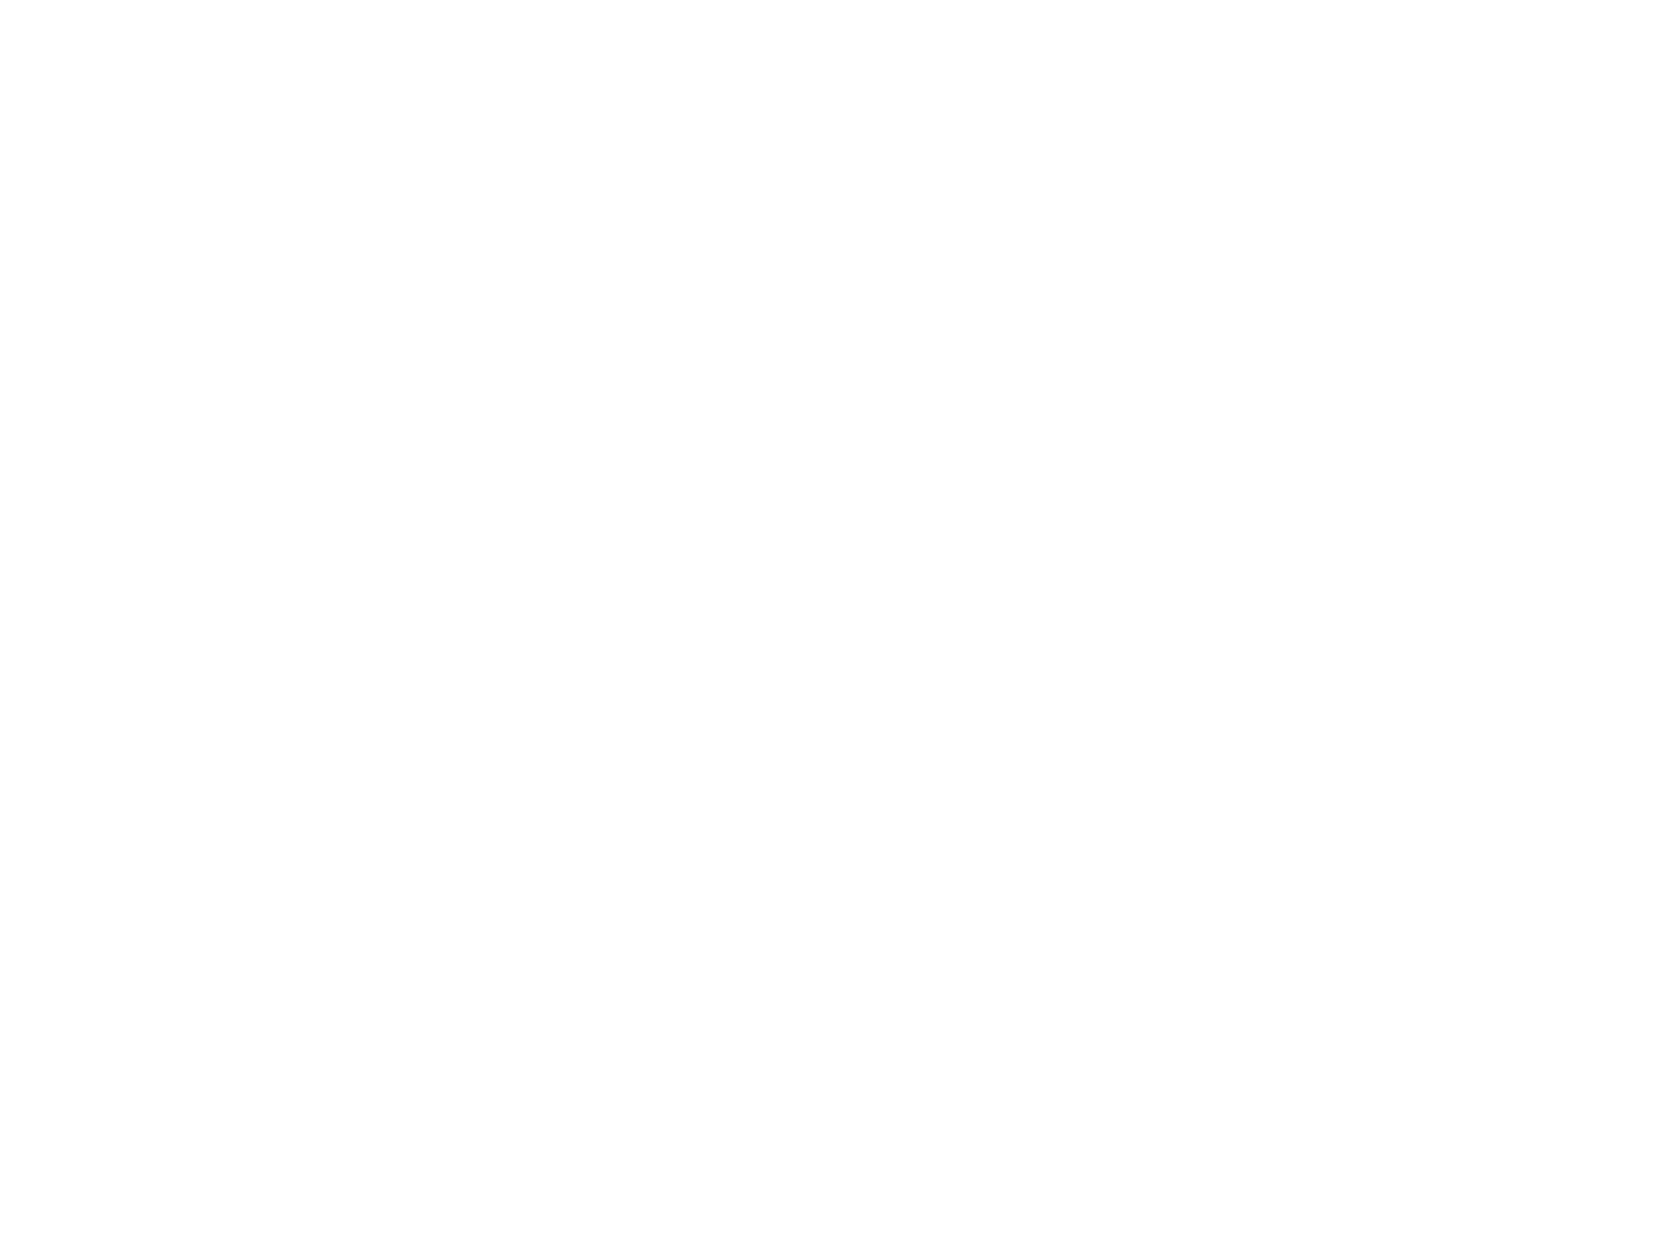

Can we quantify
effects of catchment
and riparian scale
stressors?
Can we precisely
model variability
in data-scarce
regions?
Bhowmik et al., 2015.
Env. Mod. Soft.
Bhowmik and Cabral, 2015.
 HESS. Dis.
What are the responses of
aquatic insects
to climate?
Can we map
human heath risks
from exposure to
trace metals?
Bhowmik et al. 2015.
Sci. Tot. Env.
Bhowmik and Schäfer, 2015.
 PLOS ONE